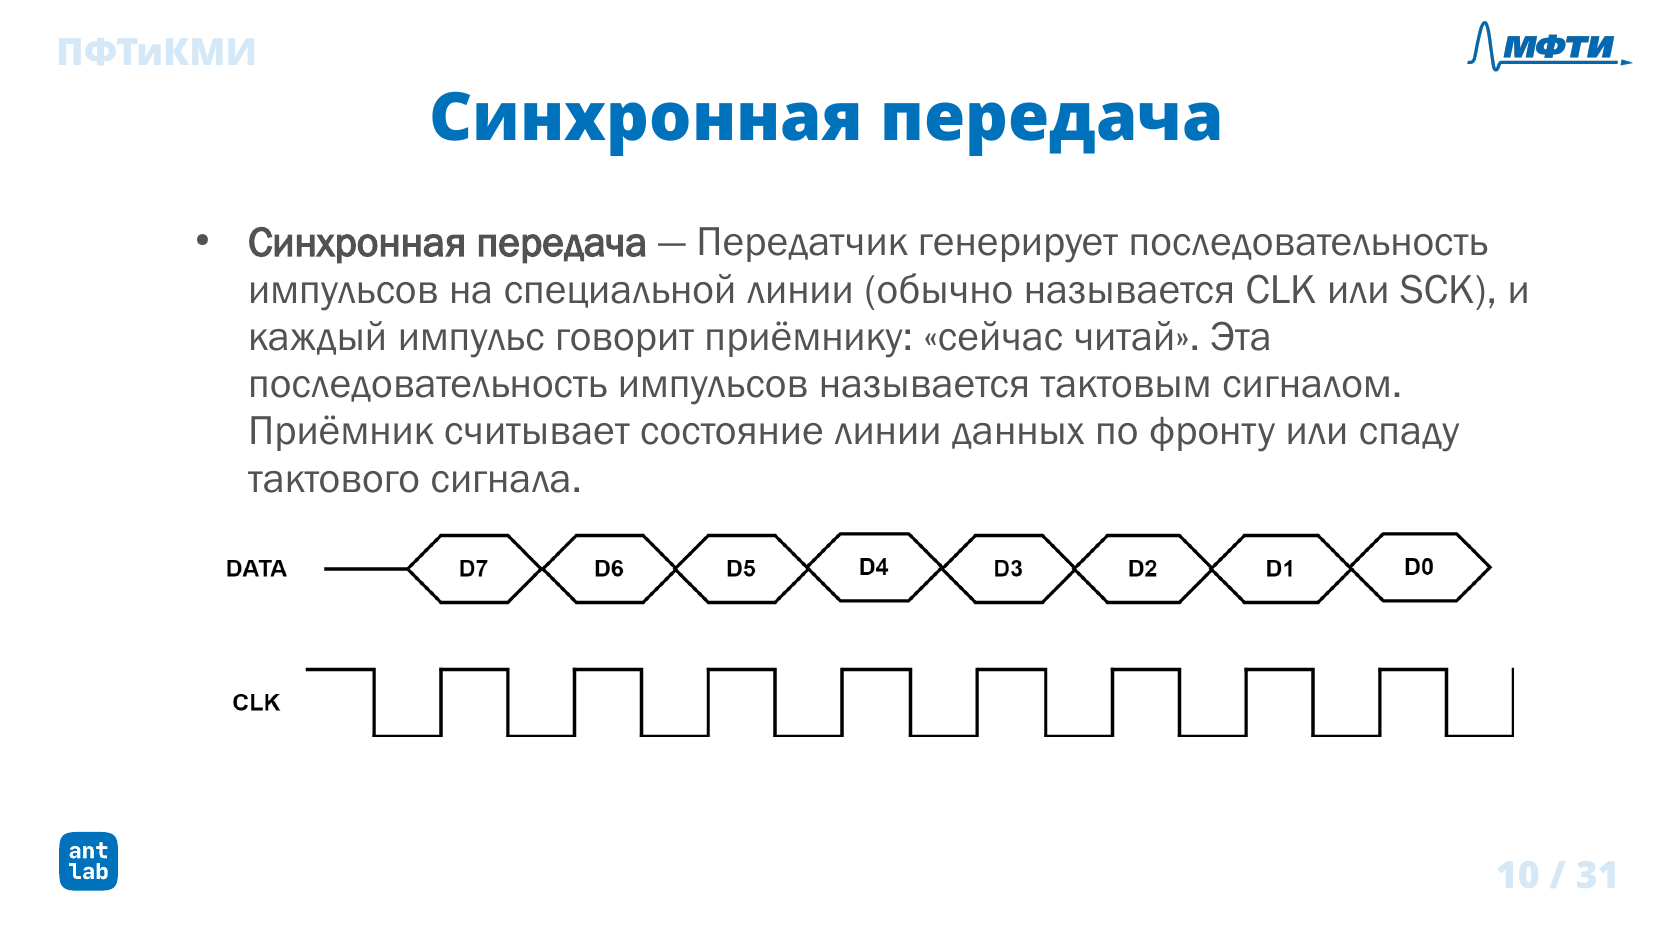

# Синхронная передача
Синхронная передача — Передатчик генерирует последовательность импульсов на специальной линии (обычно называется CLK или SCK), и каждый импульс говорит приёмнику: «сейчас читай». Эта последовательность импульсов называется тактовым сигналом. Приёмник считывает состояние линии данных по фронту или спаду тактового сигнала.